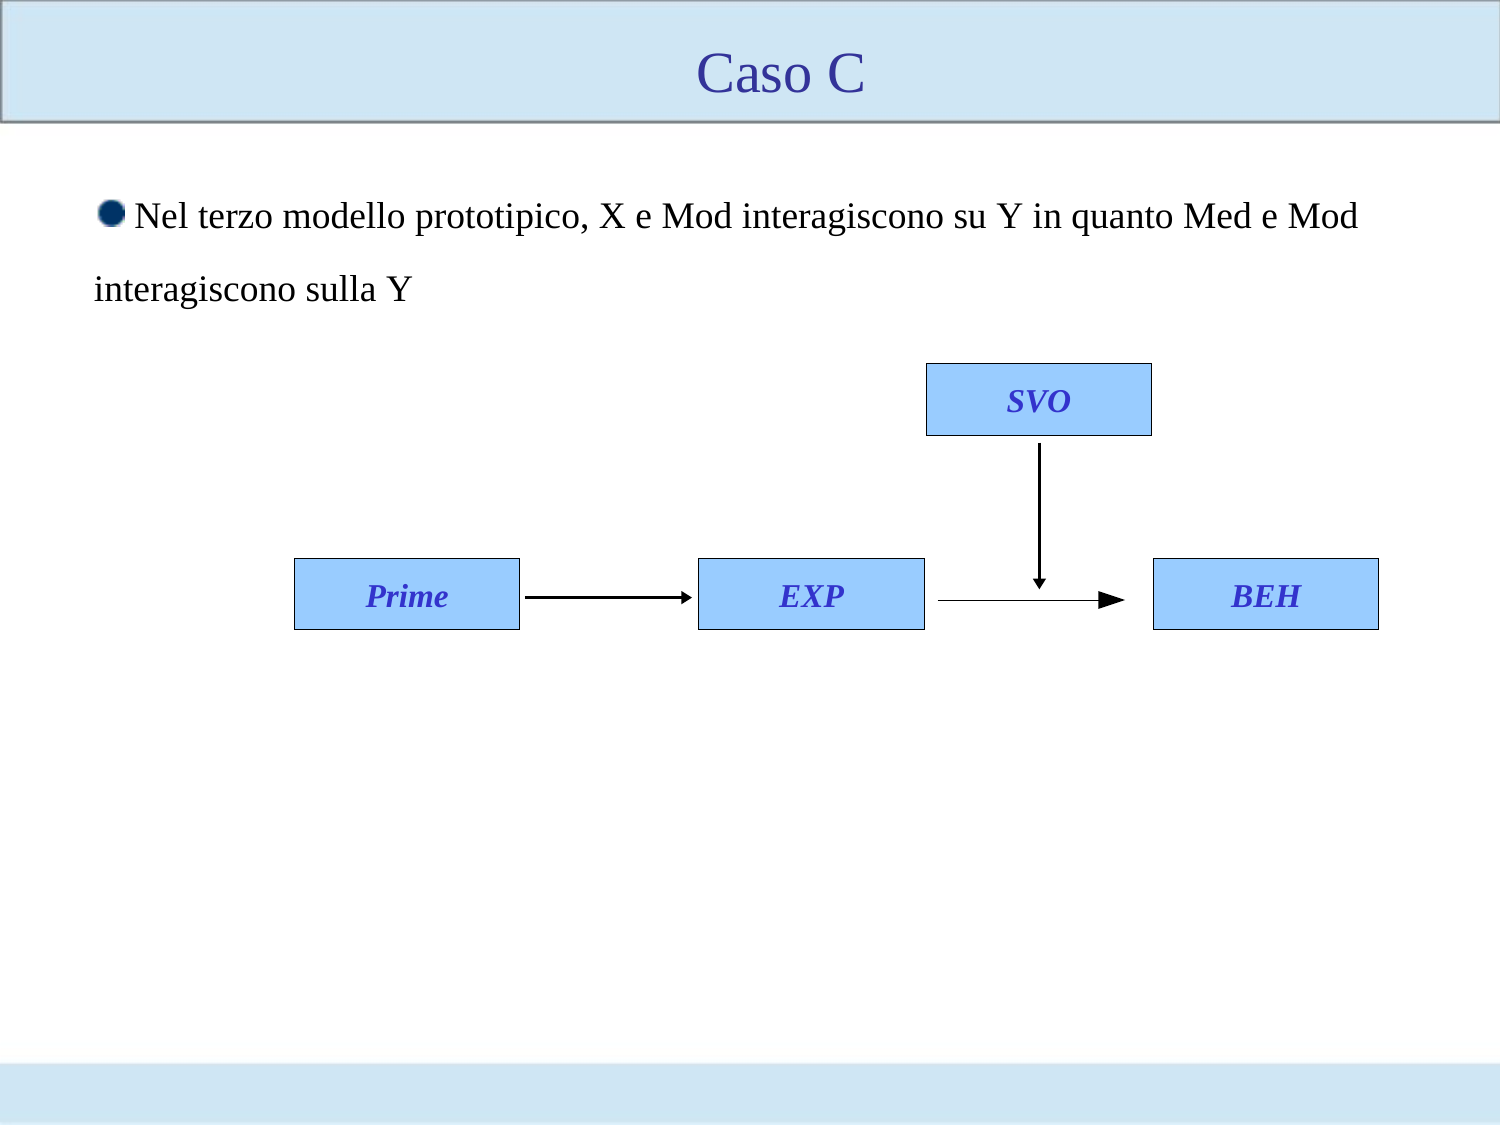

# Caso C
 Nel terzo modello prototipico, X e Mod interagiscono su Y in quanto Med e Mod interagiscono sulla Y
SVO
Prime
EXP
BEH